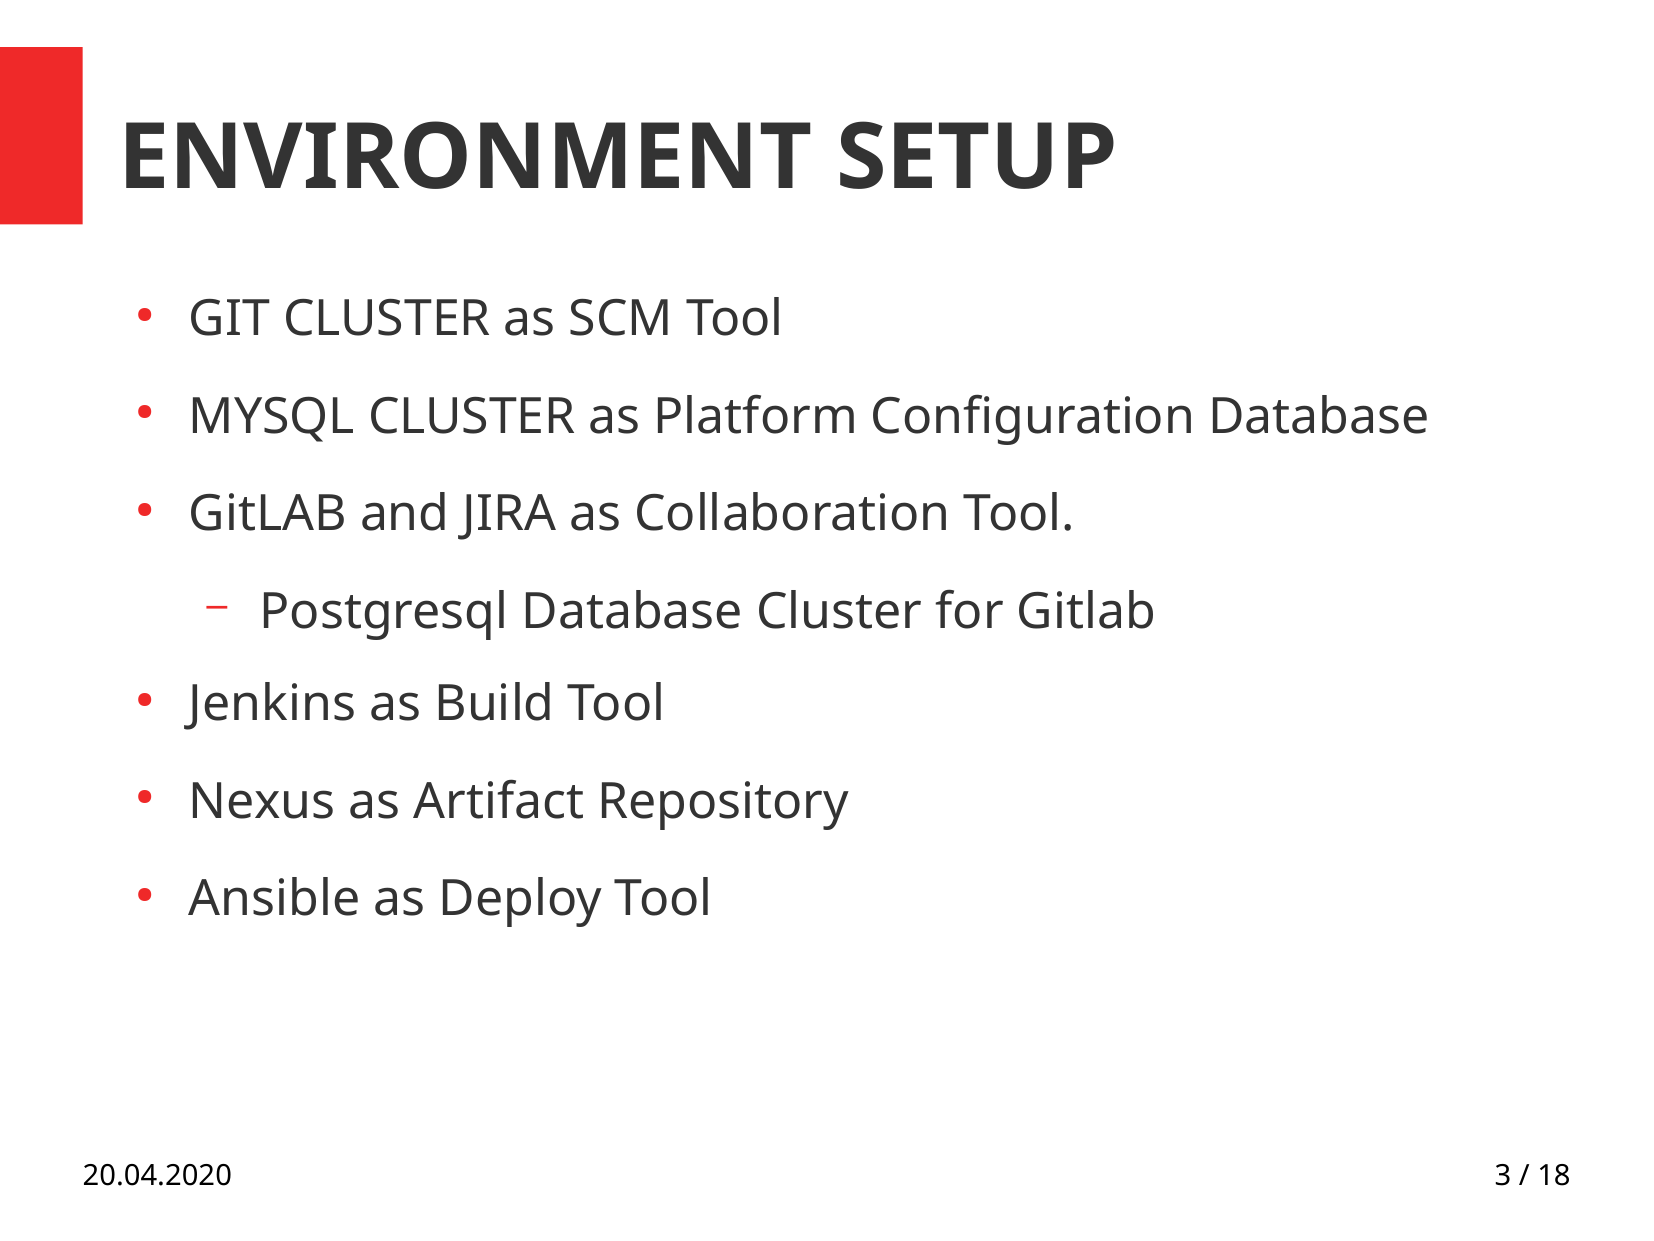

# ENVIRONMENT SETUP
GIT CLUSTER as SCM Tool
MYSQL CLUSTER as Platform Configuration Database
GitLAB and JIRA as Collaboration Tool.
Postgresql Database Cluster for Gitlab
Jenkins as Build Tool
Nexus as Artifact Repository
Ansible as Deploy Tool
20.04.2020
3